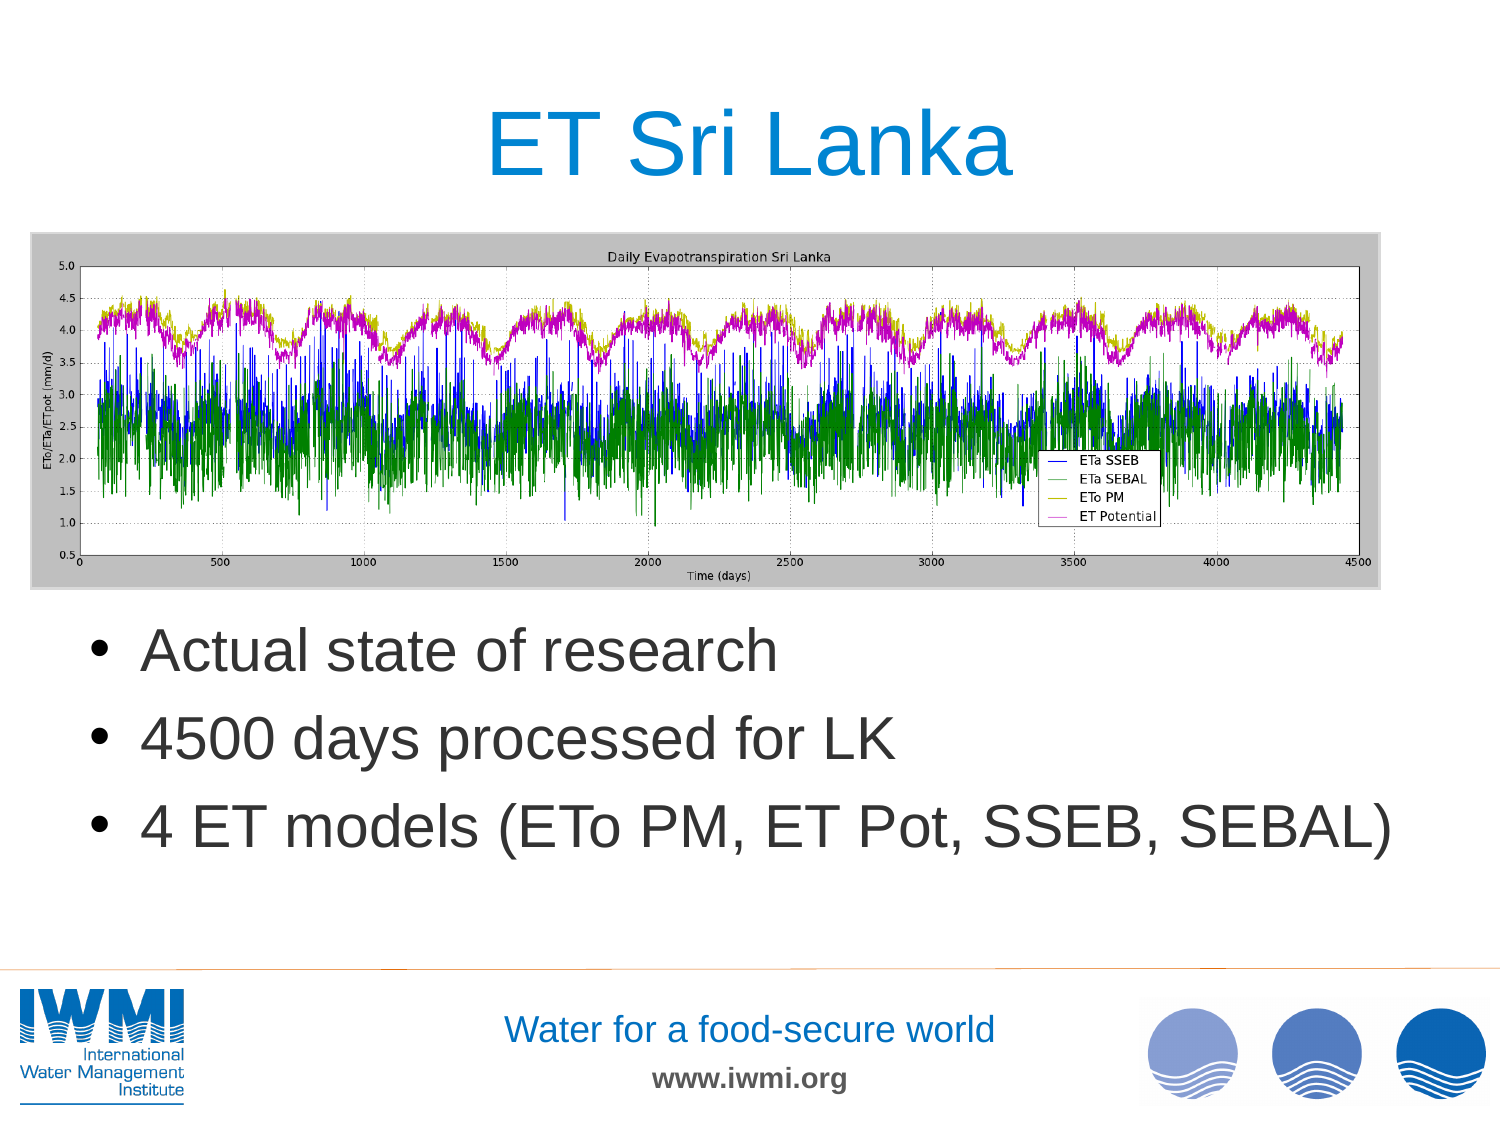

# ET Sri Lanka
Actual state of research
4500 days processed for LK
4 ET models (ETo PM, ET Pot, SSEB, SEBAL)